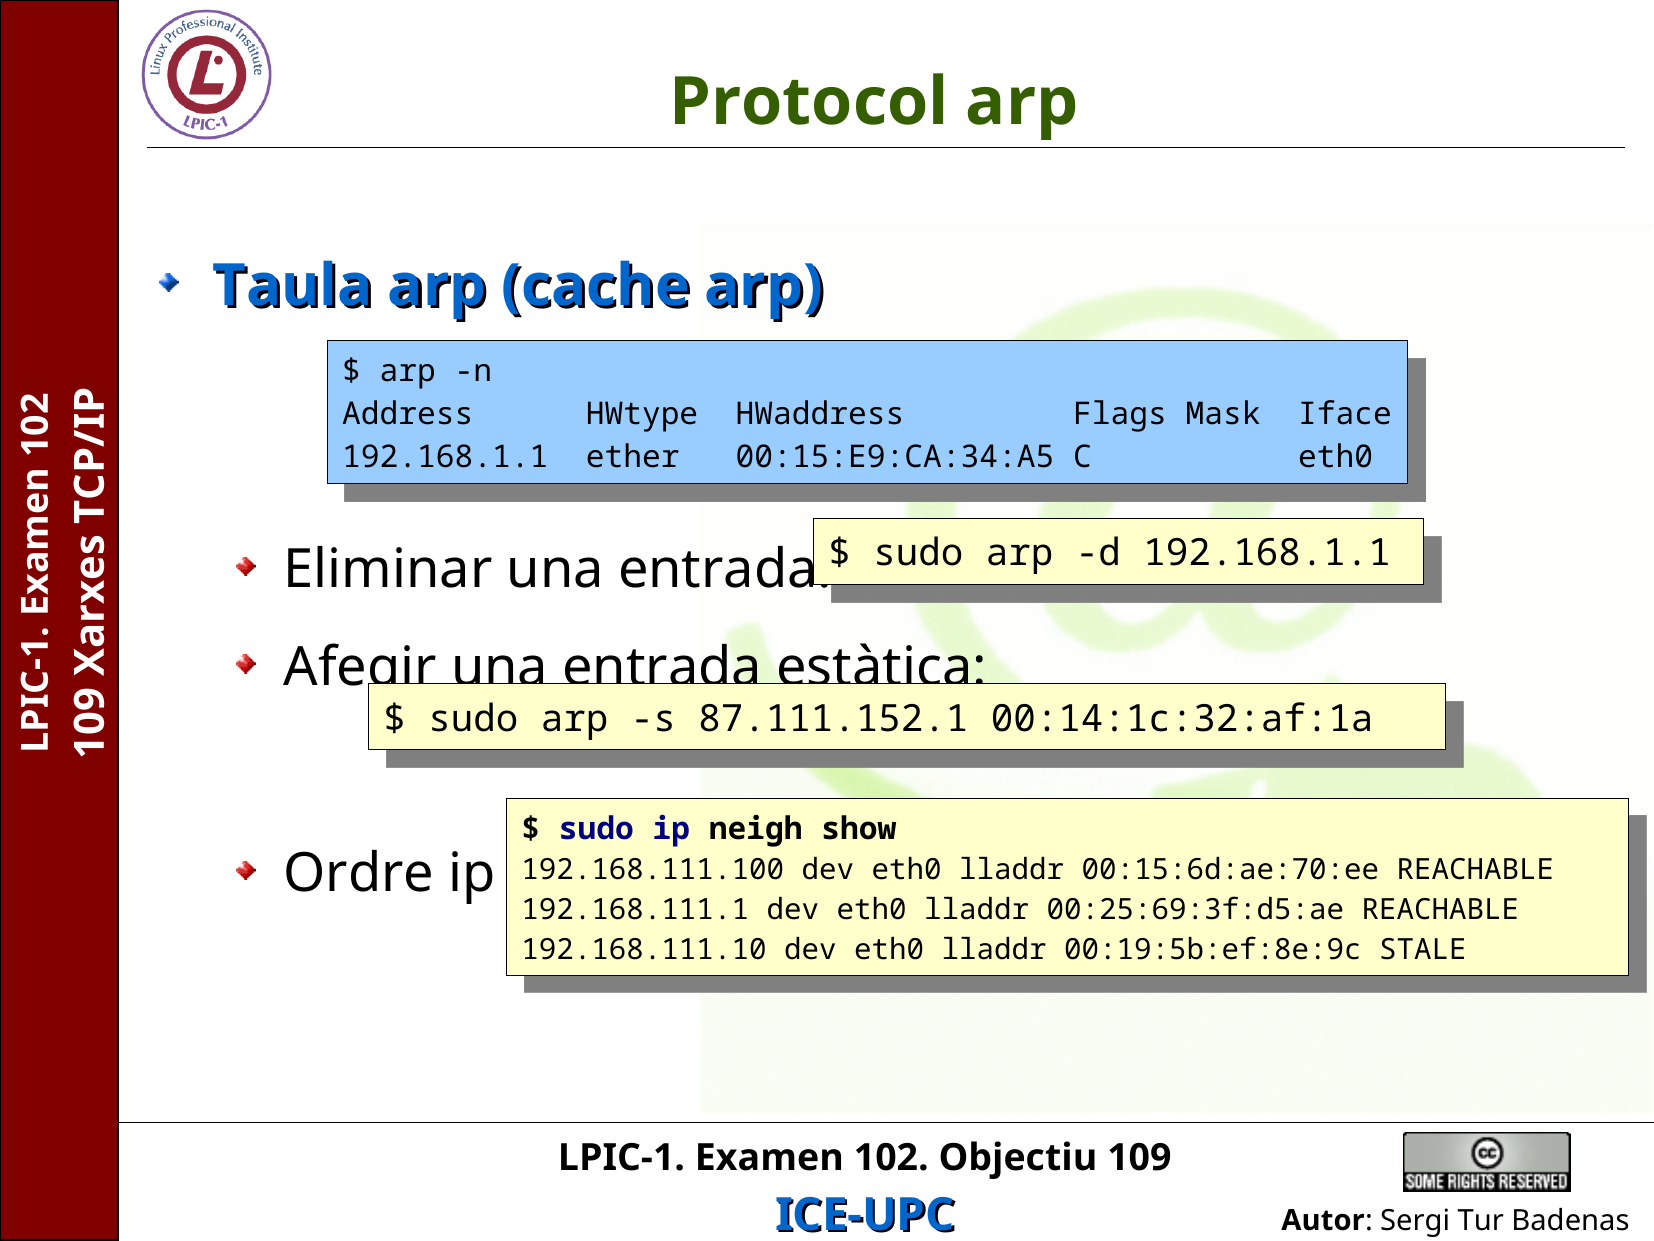

# Protocol arp
Taula arp (cache arp)
Eliminar una entrada:
Afegir una entrada estàtica:
Ordre ip
$ arp -n
Address HWtype HWaddress Flags Mask Iface
192.168.1.1 ether 00:15:E9:CA:34:A5 C eth0
$ sudo arp -d 192.168.1.1
$ sudo arp -s 87.111.152.1 00:14:1c:32:af:1a
$ sudo ip neigh show
192.168.111.100 dev eth0 lladdr 00:15:6d:ae:70:ee REACHABLE
192.168.111.1 dev eth0 lladdr 00:25:69:3f:d5:ae REACHABLE
192.168.111.10 dev eth0 lladdr 00:19:5b:ef:8e:9c STALE